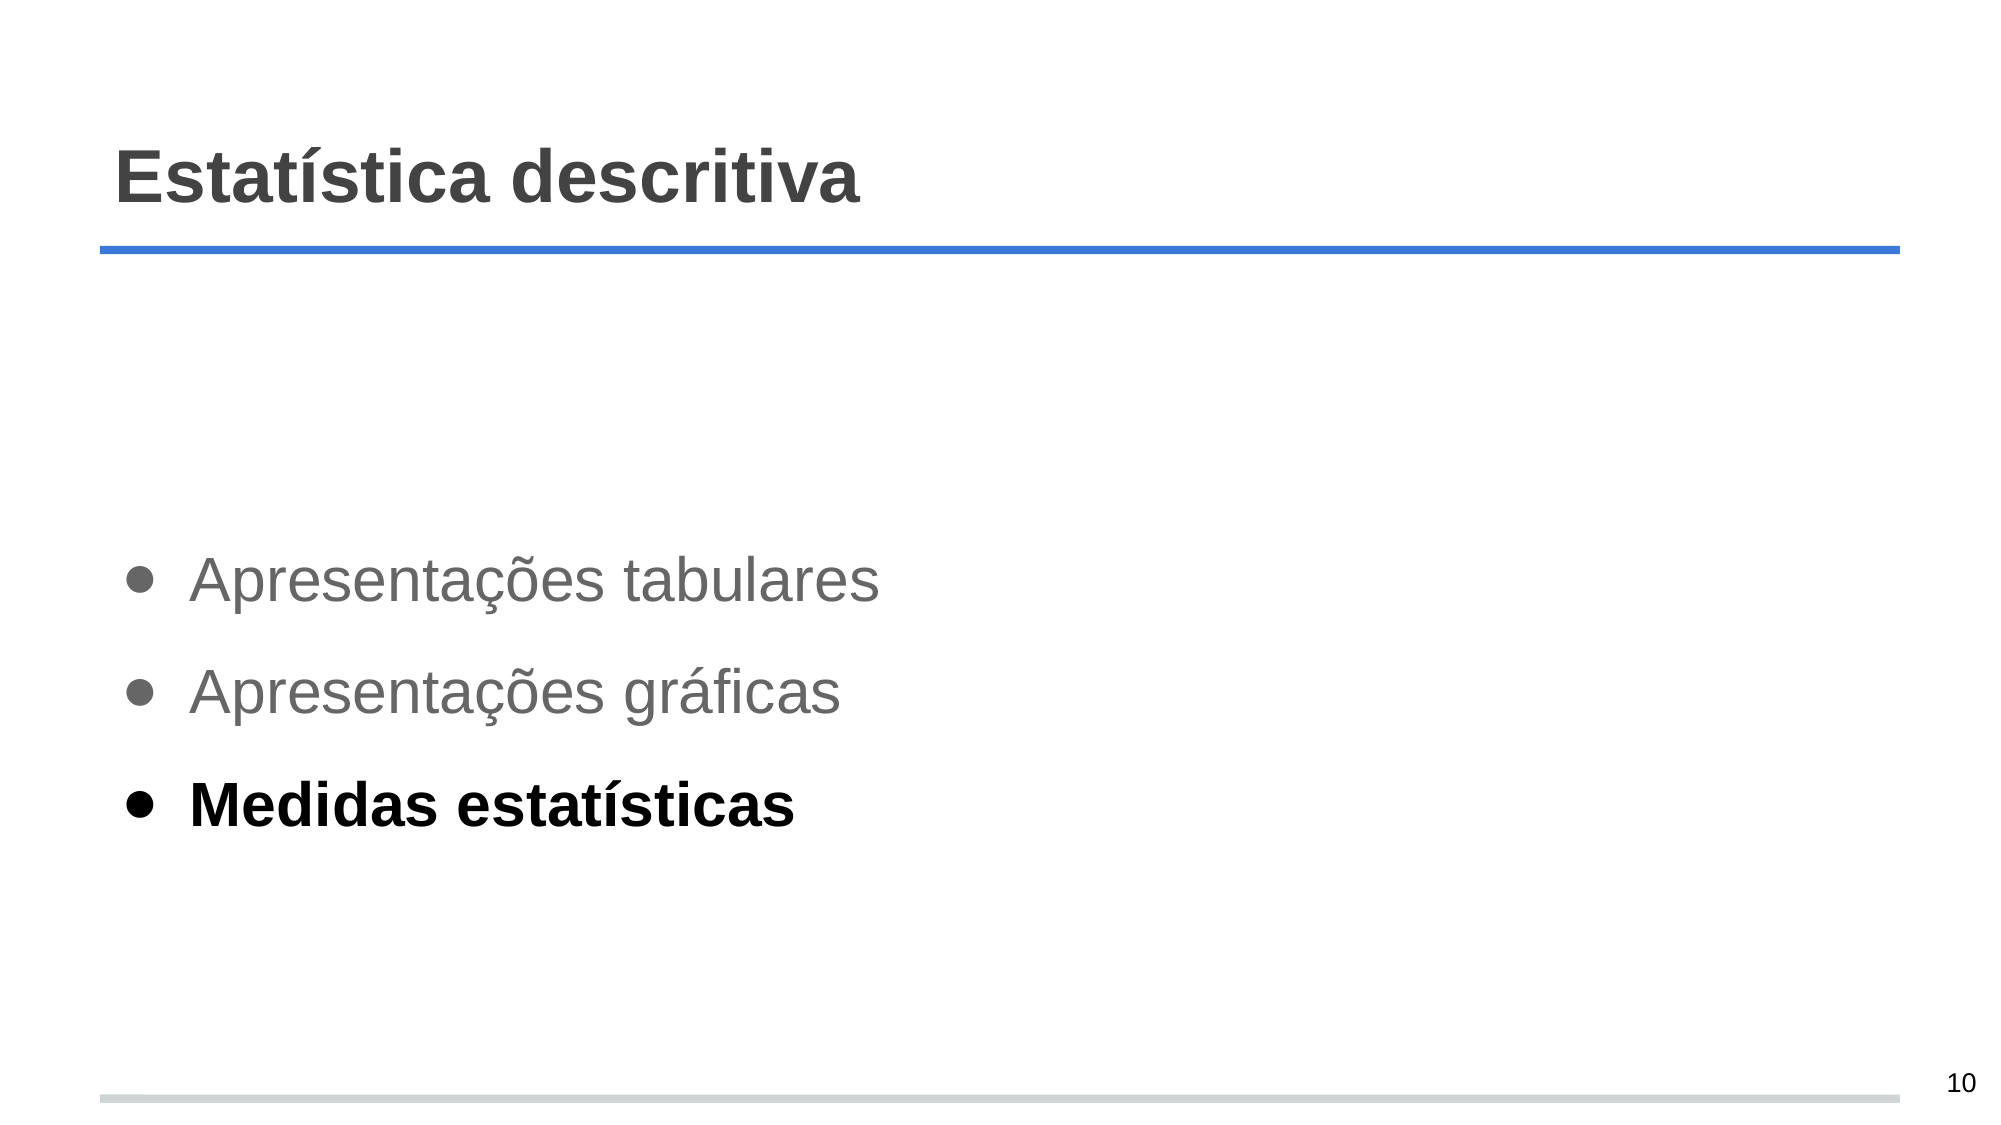

# Estatística descritiva
Apresentações tabulares
Apresentações gráficas
Medidas estatísticas